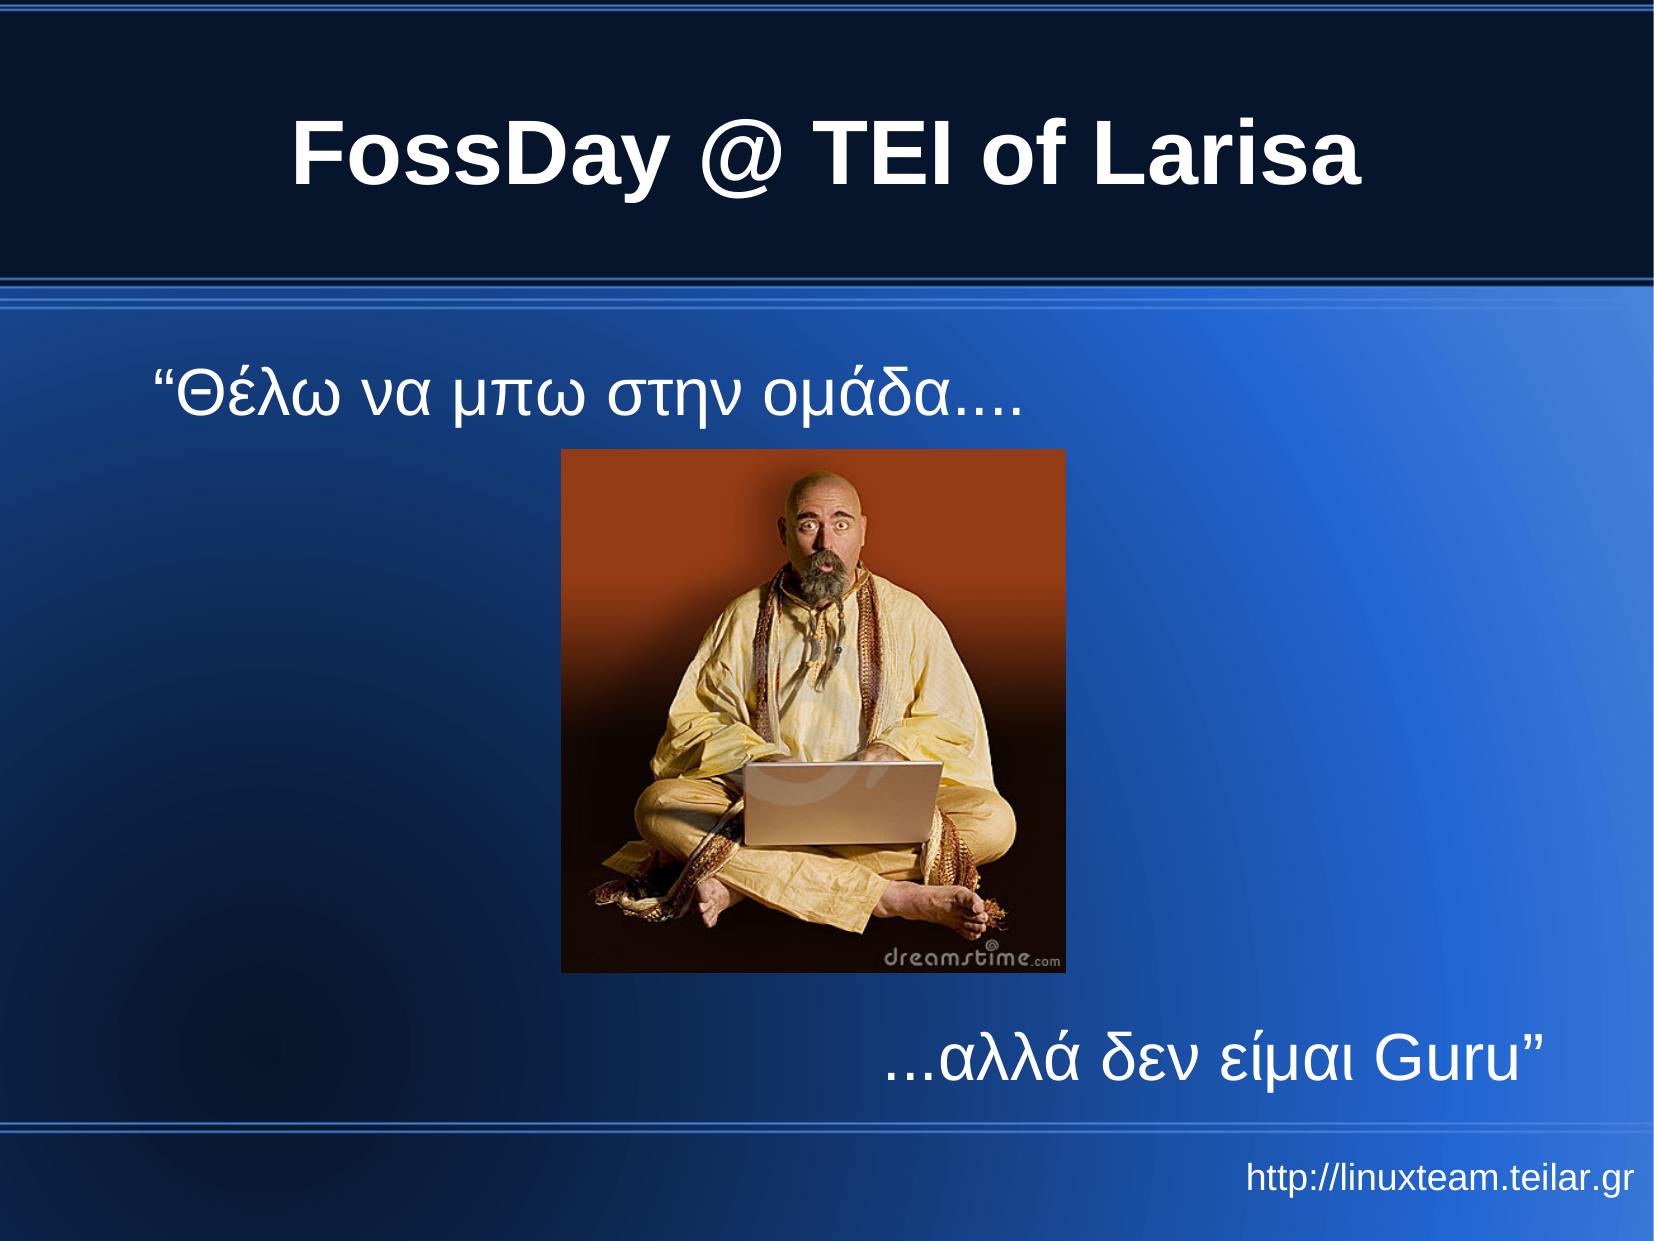

# FossDay @ TEI of Larisa
“Θέλω να μπω στην ομάδα....
...αλλά δεν είμαι Guru”
http://linuxteam.teilar.gr